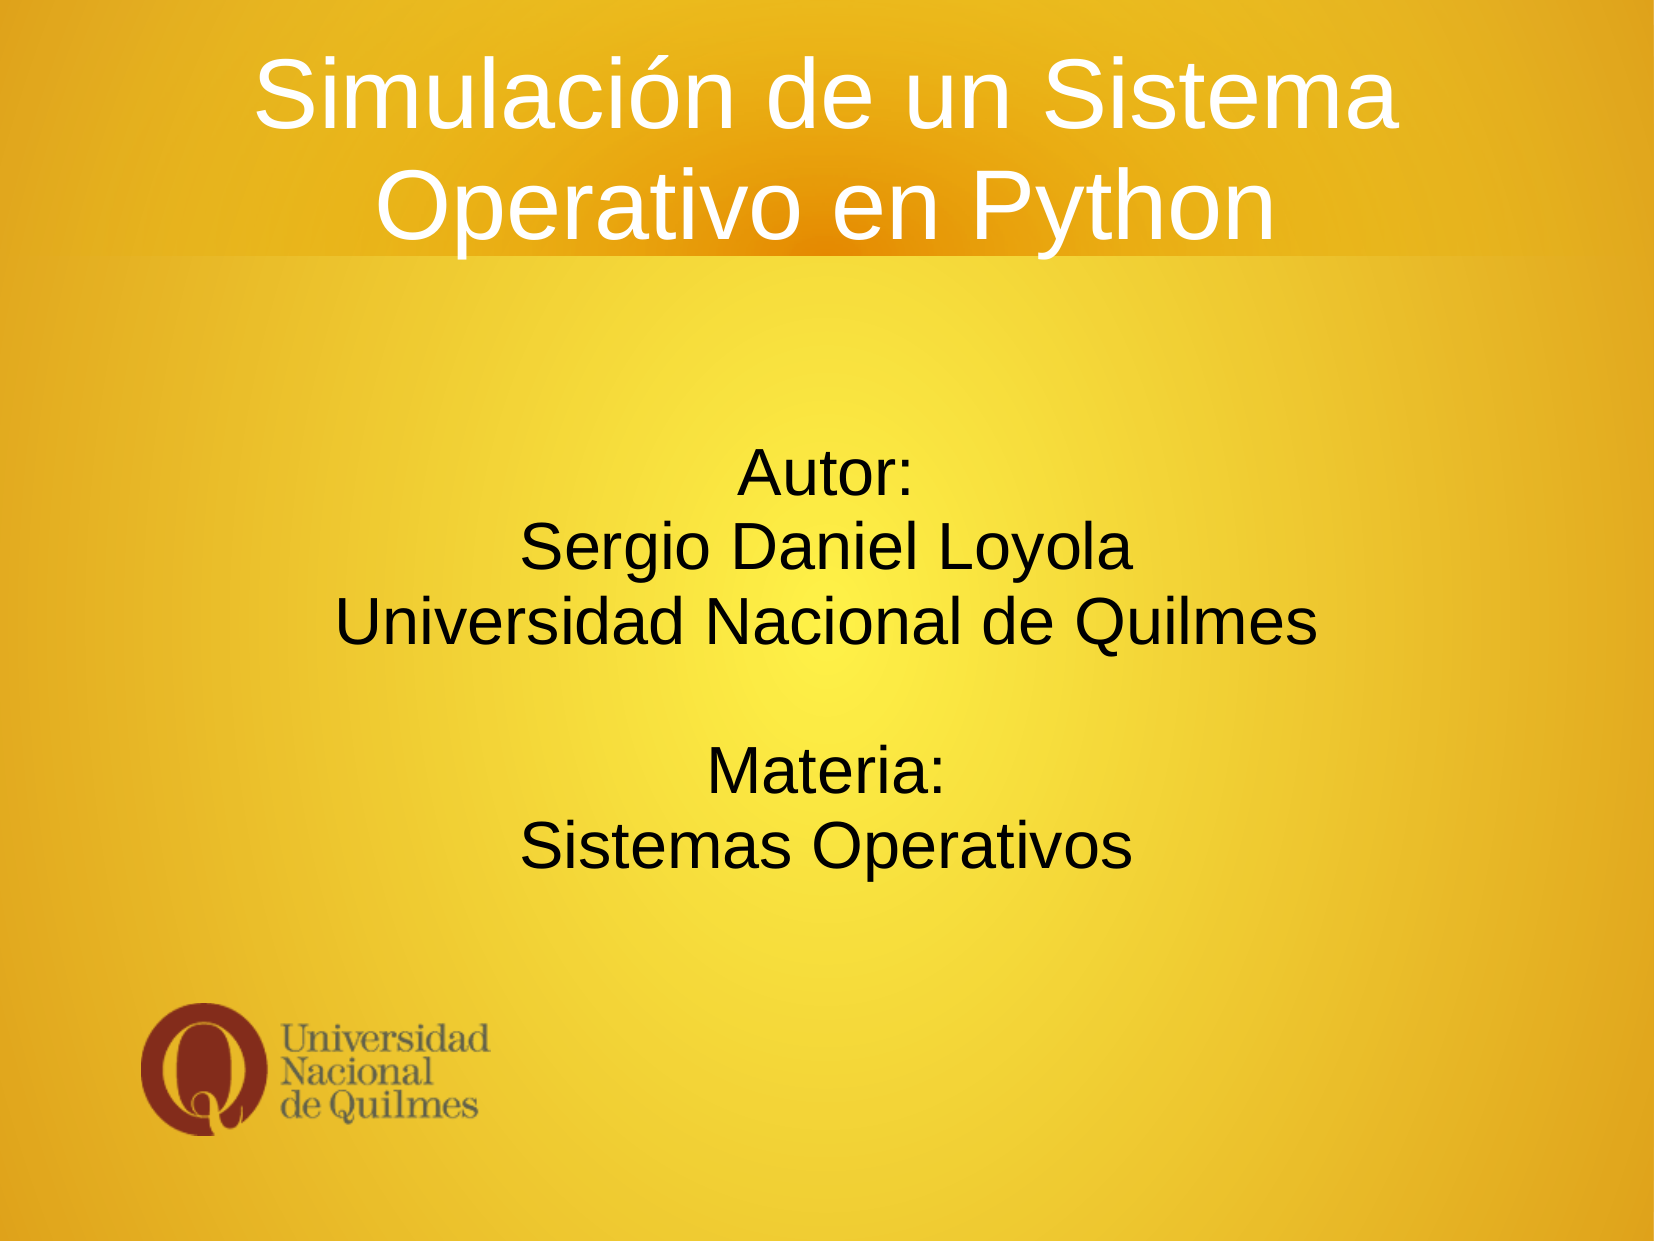

# Simulación de un Sistema Operativo en Python
Autor:
Sergio Daniel Loyola
Universidad Nacional de Quilmes
Materia:
Sistemas Operativos